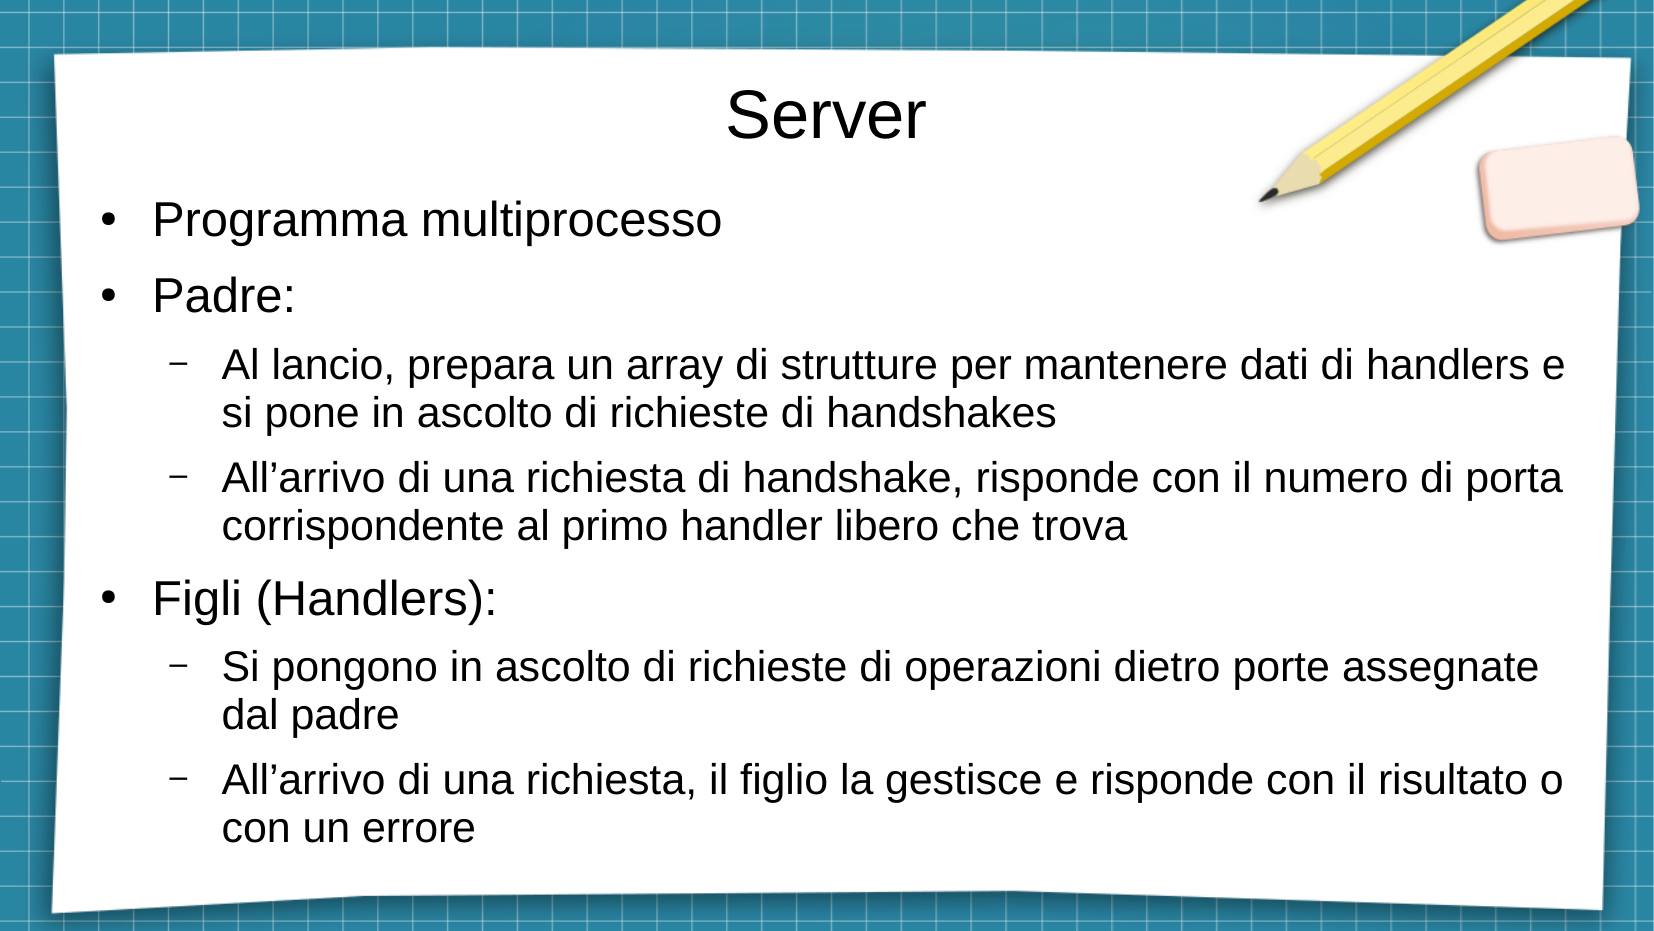

# Server
Programma multiprocesso
Padre:
Al lancio, prepara un array di strutture per mantenere dati di handlers e si pone in ascolto di richieste di handshakes
All’arrivo di una richiesta di handshake, risponde con il numero di porta corrispondente al primo handler libero che trova
Figli (Handlers):
Si pongono in ascolto di richieste di operazioni dietro porte assegnate dal padre
All’arrivo di una richiesta, il figlio la gestisce e risponde con il risultato o con un errore